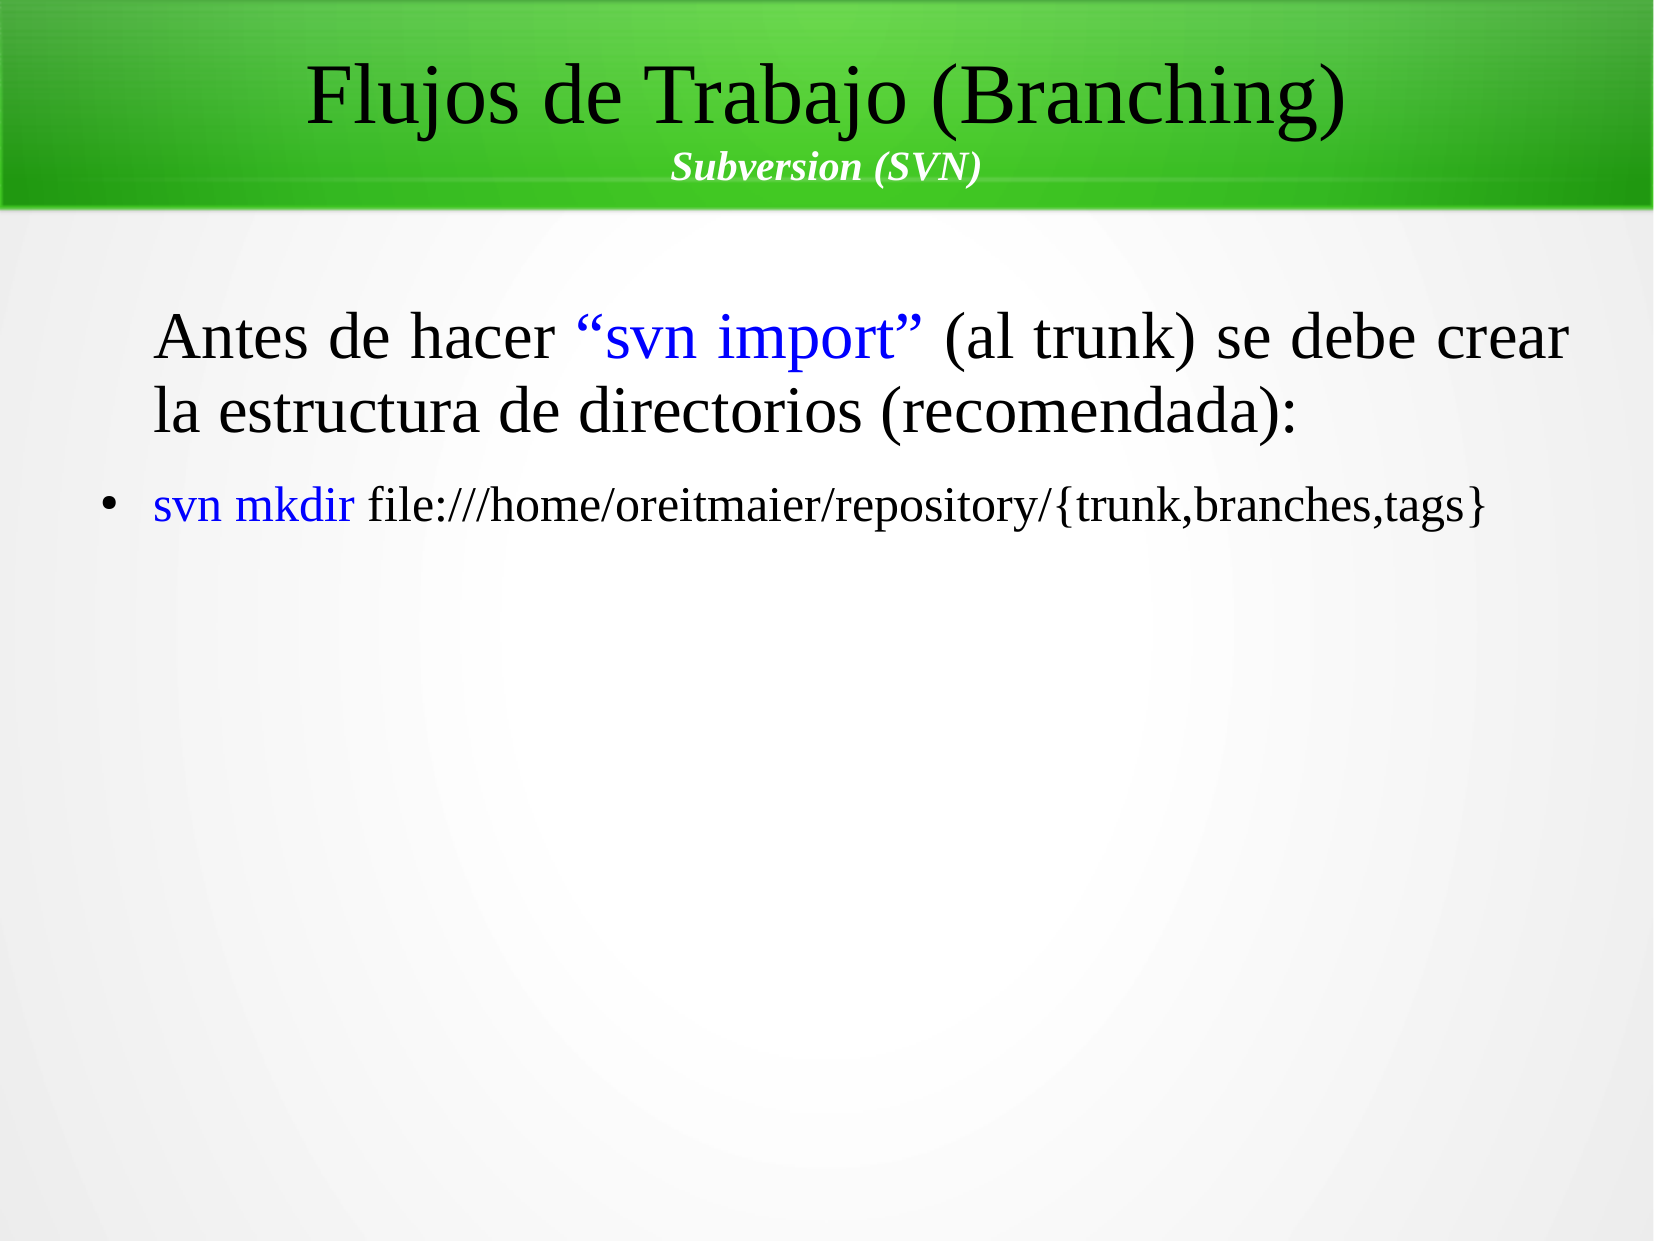

# Flujos de Trabajo (Branching) Subversion (SVN)
Antes de hacer “svn import” (al trunk) se debe crear la estructura de directorios (recomendada):
svn mkdir file:///home/oreitmaier/repository/{trunk,branches,tags}